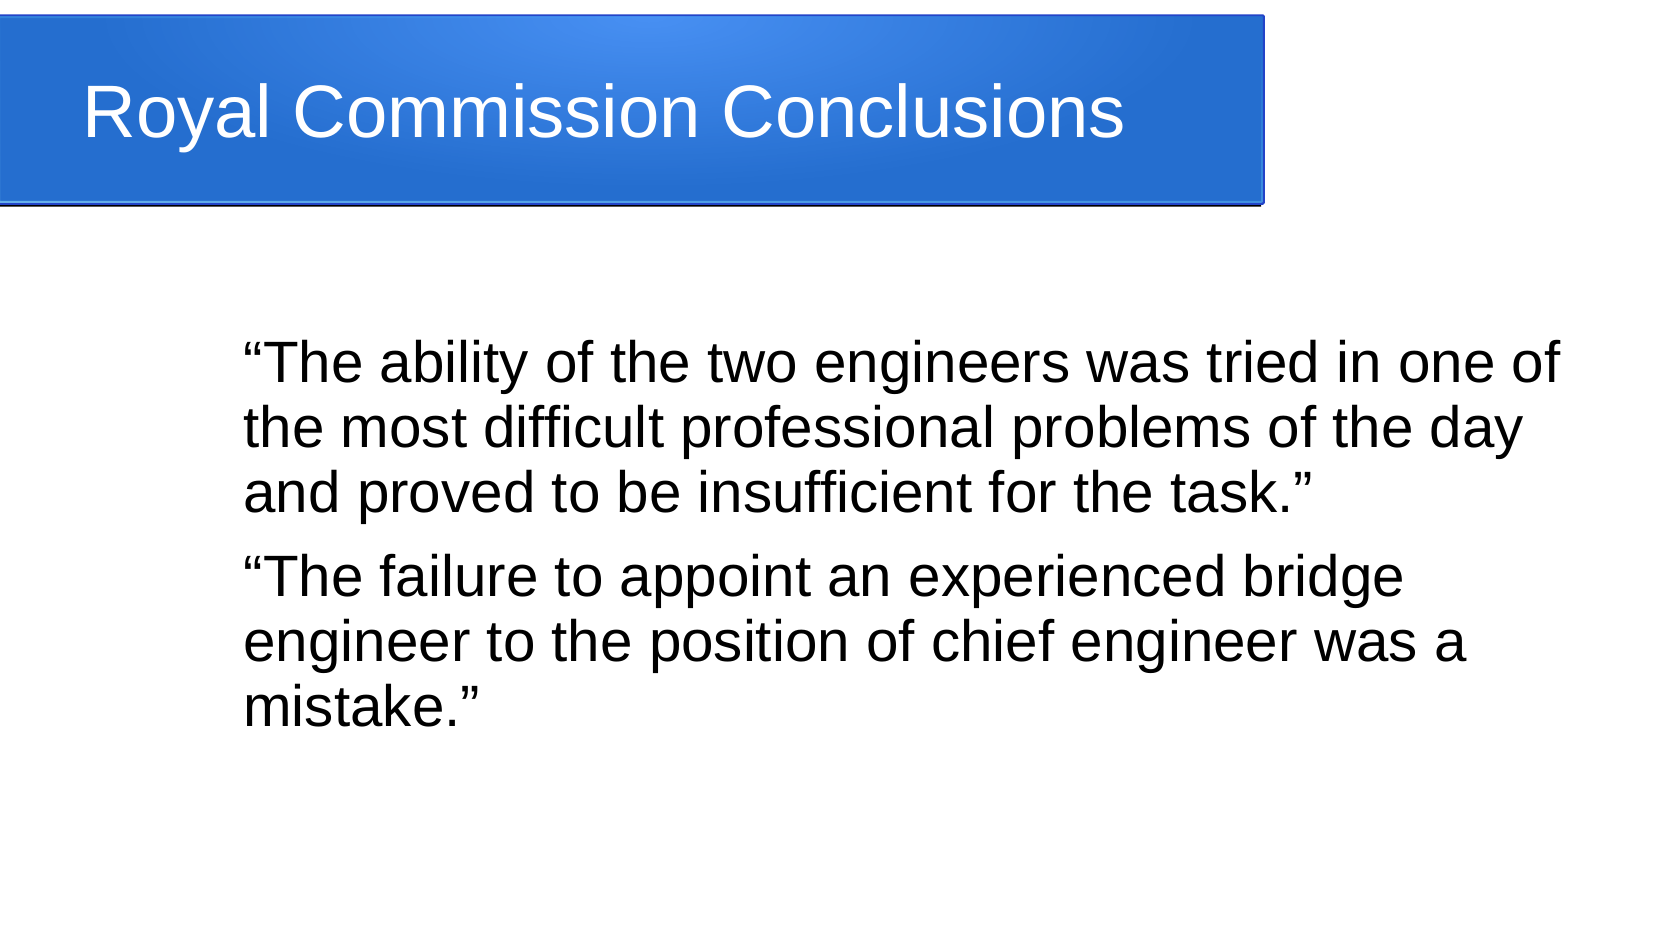

# Royal Commission Conclusions
“The ability of the two engineers was tried in one of the most difficult professional problems of the day and proved to be insufficient for the task.”
“The failure to appoint an experienced bridge engineer to the position of chief engineer was a mistake.”